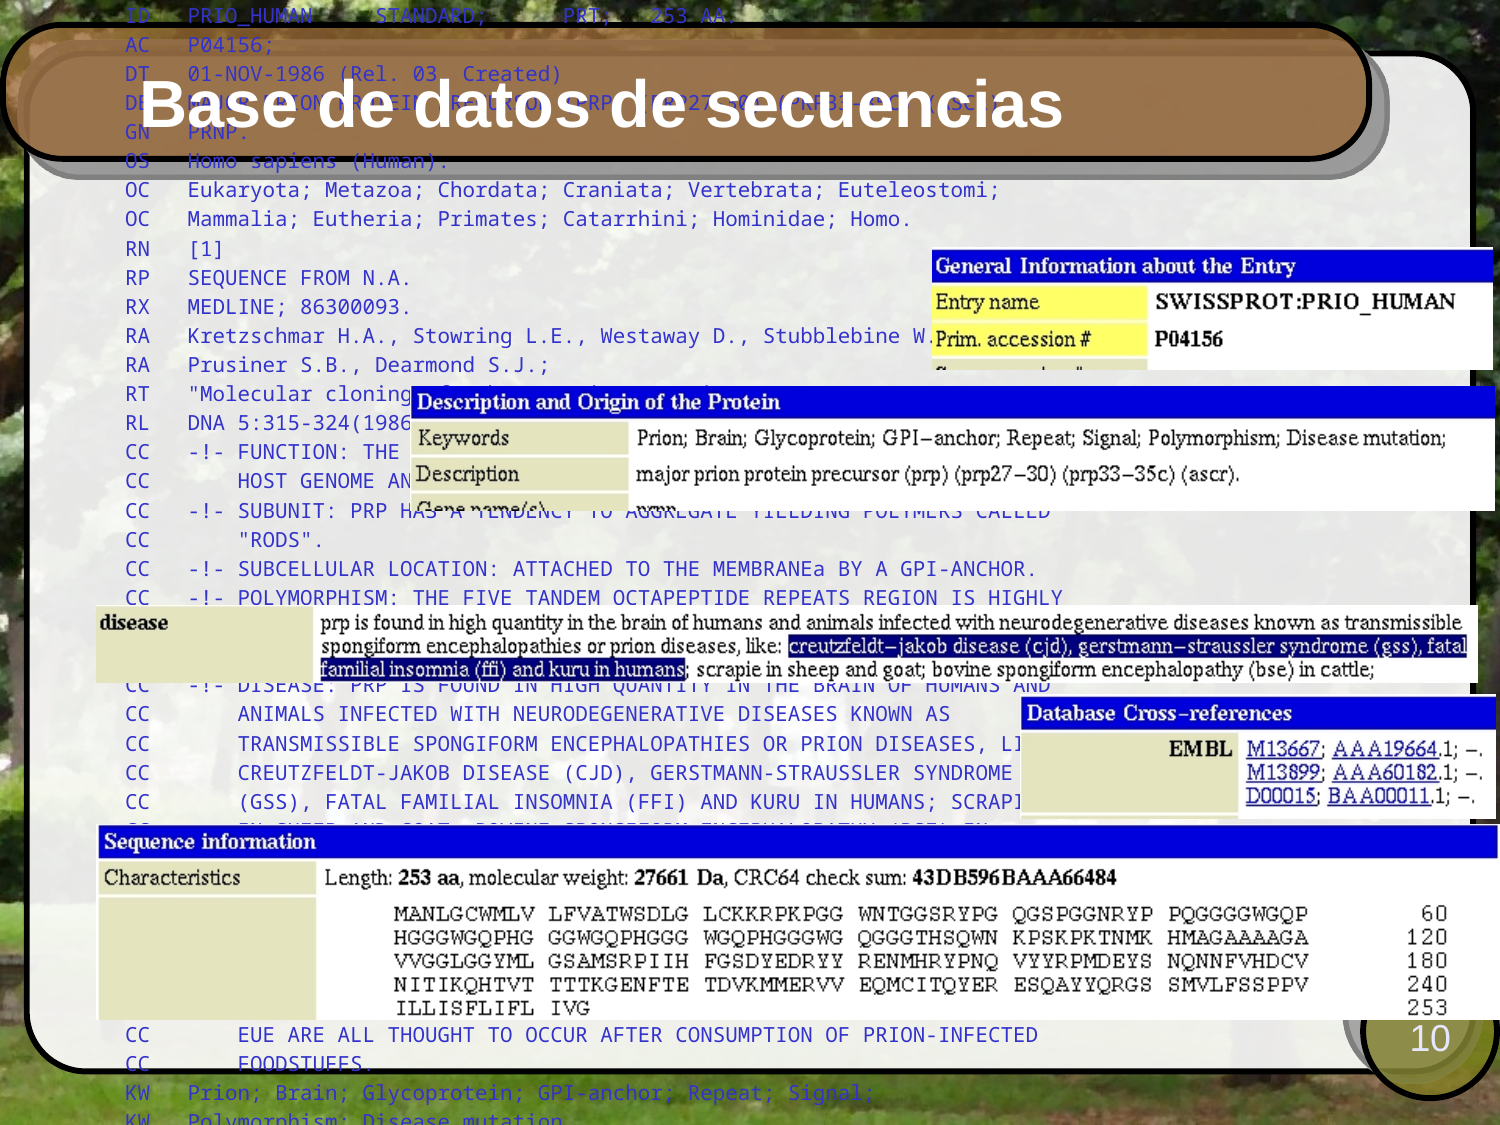

ID PRIO_HUMAN STANDARD; PRT; 253 AA.
AC P04156;
DT 01-NOV-1986 (Rel. 03, Created)
DE MAJOR PRION PROTEIN PRECURSOR (PRP) (PRP27-30) (PRP33-35C) (ASCR).
GN PRNP.
OS Homo sapiens (Human).
OC Eukaryota; Metazoa; Chordata; Craniata; Vertebrata; Euteleostomi;
OC Mammalia; Eutheria; Primates; Catarrhini; Hominidae; Homo.
RN [1]
RP SEQUENCE FROM N.A.
RX MEDLINE; 86300093.
RA Kretzschmar H.A., Stowring L.E., Westaway D., Stubblebine W.H.,
RA Prusiner S.B., Dearmond S.J.;
RT "Molecular cloning of a human prion protein cDNA.";
RL DNA 5:315-324(1986).
CC -!- FUNCTION: THE FUNCTION OF PRP IS NOT KNOWN. PRP IS ENCODED IN THE
CC HOST GENOME AND IS EXPRESSED BOTH IN NORMAL AND INFECTED CELLS.
CC -!- SUBUNIT: PRP HAS A TENDENCY TO AGGREGATE YIELDING POLYMERS CALLED
CC "RODS".
CC -!- SUBCELLULAR LOCATION: ATTACHED TO THE MEMBRANEa BY A GPI-ANCHOR.
CC -!- POLYMORPHISM: THE FIVE TANDEM OCTAPEPTIDE REPEATS REGION IS HIGHLY
CC UNSTABLE. INSERTIONS OR DELETIONS OF OCTAPEPTIDE REPEAT UNITS ARE
CC ASSOCIATED TO PRION DISEASE.
CC -!- DISEASE: PRP IS FOUND IN HIGH QUANTITY IN THE BRAIN OF HUMANS AND
CC ANIMALS INFECTED WITH NEURODEGENERATIVE DISEASES KNOWN AS
CC TRANSMISSIBLE SPONGIFORM ENCEPHALOPATHIES OR PRION DISEASES, LIKE:
CC CREUTZFELDT-JAKOB DISEASE (CJD), GERSTMANN-STRAUSSLER SYNDROME
CC (GSS), FATAL FAMILIAL INSOMNIA (FFI) AND KURU IN HUMANS; SCRAPIE
CC IN SHEEP AND GOAT; BOVINE SPONGIFORM ENCEPHALOPATHY (BSE) IN
CC CATTLE; TRANSMISSIBLE MINK ENCEPHALOPATHY (TME); CHRONIC WASTING
CC DISEASE (CWD) OF MULE DEER AND ELK; FELINE SPONGIFORM
CC ENCEPHALOPATHY (FSE) IN CATS AND EXOTIC UNGULATE ENCEPHALOPATHY
CC (EUE) IN NYALA AND GREATER KUDU. THE PRION DISEASES ILLUSTRATE
CC THREE MANIFESTATIONS OF CNS DEGENERATION: (1) INFECTIOUS (2)
CC SPORADIC AND (3) DOMINANTLY INHERITED FORMS. TME, CWD, BSE, FSE,
CC EUE ARE ALL THOUGHT TO OCCUR AFTER CONSUMPTION OF PRION-INFECTED
CC FOODSTUFFS.
KW Prion; Brain; Glycoprotein; GPI-anchor; Repeat; Signal;
KW Polymorphism; Disease mutation.
FT SIGNAL 1 22
FT CHAIN 23 230 MAJOR PRION PROTEIN.
FT PROPEP 231 253 REMOVED IN MATURE FORM (BY SIMILARITY).
SQ SEQUENCE 253 AA; 27661 MW; 43DB596BAAA66484 CRC64;
 MANLGCWMLV LFVATWSDLG LCKKRPKPGG WNTGGSRYPG QGSPGGNRYP PQGGGGWGQP
 HGGGWGQPHG GGWGQPHGGG WGQPHGGGWG QGGGTHSQWN KPSKPKTNMK HMAGAAAAGA
 VVGGLGGYML GSAMSRPIIH FGSDYEDRYY RENMHRYPNQ VYYRPMDEYS NQNNFVHDCV
 NITIKQHTVT TTTKGENFTE TDVKMMERVV EQMCITQYER ESQAYYQRGS SMVLFSSPPV
 ILLISFLIFL IVG
//
# Base de datos de secuencias
10